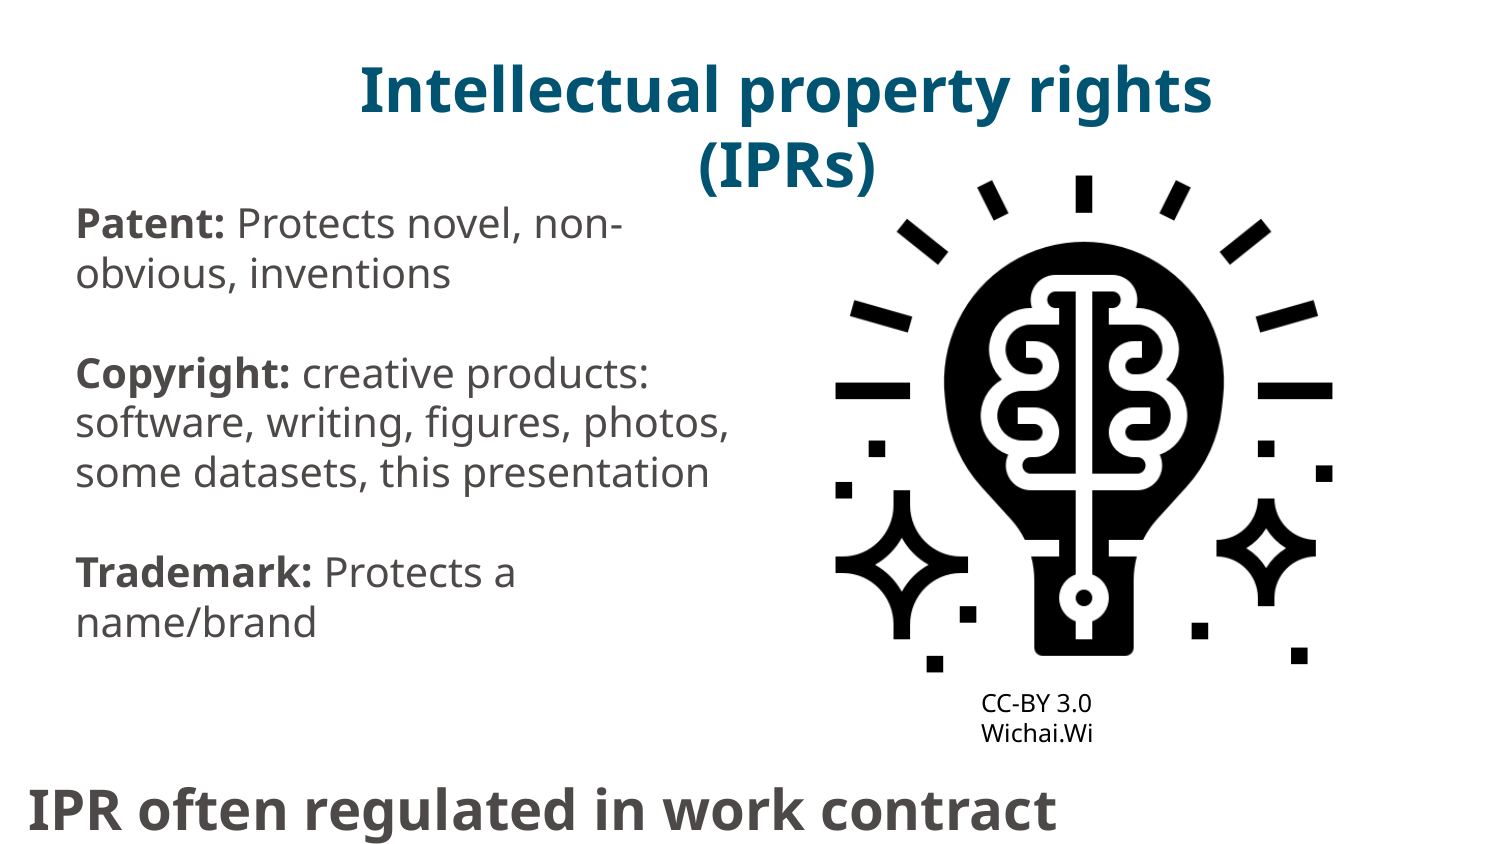

Intellectual property rights (IPRs)
Patent: Protects novel, non-obvious, inventions
Copyright: creative products: software, writing, figures, photos, some datasets, this presentation
Trademark: Protects a name/brand
CC-BY 3.0 Wichai.Wi
IPR often regulated in work contract